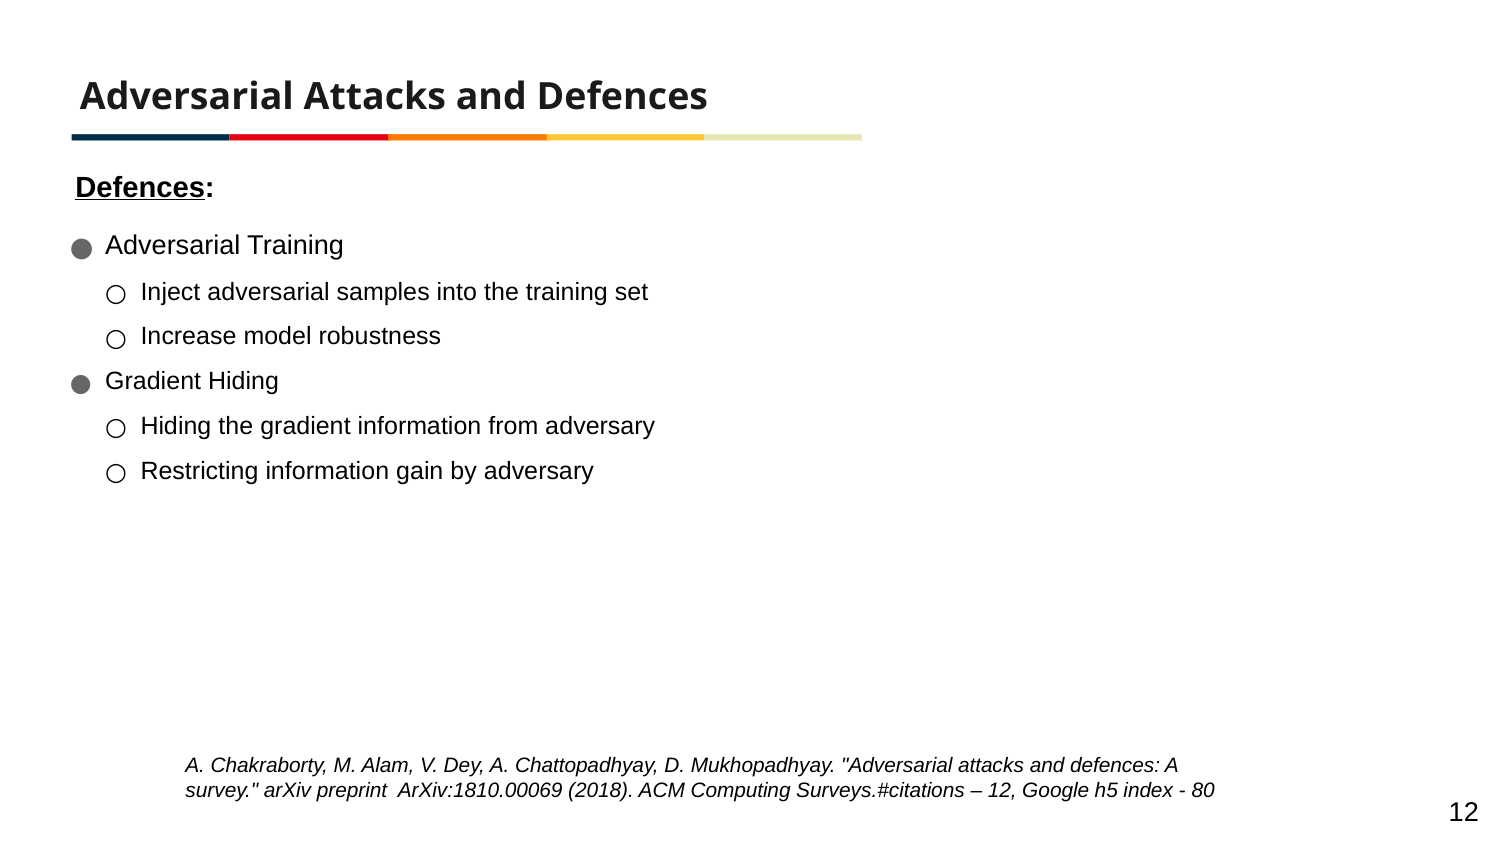

Adversarial Attacks and Defences
Defences:
Adversarial Training
Inject adversarial samples into the training set
Increase model robustness
Gradient Hiding
Hiding the gradient information from adversary
Restricting information gain by adversary
A. Chakraborty, M. Alam, V. Dey, A. Chattopadhyay, D. Mukhopadhyay. "Adversarial attacks and defences: A
survey." arXiv preprint ArXiv:1810.00069 (2018). ACM Computing Surveys.#citations – 12, Google h5 index - 80